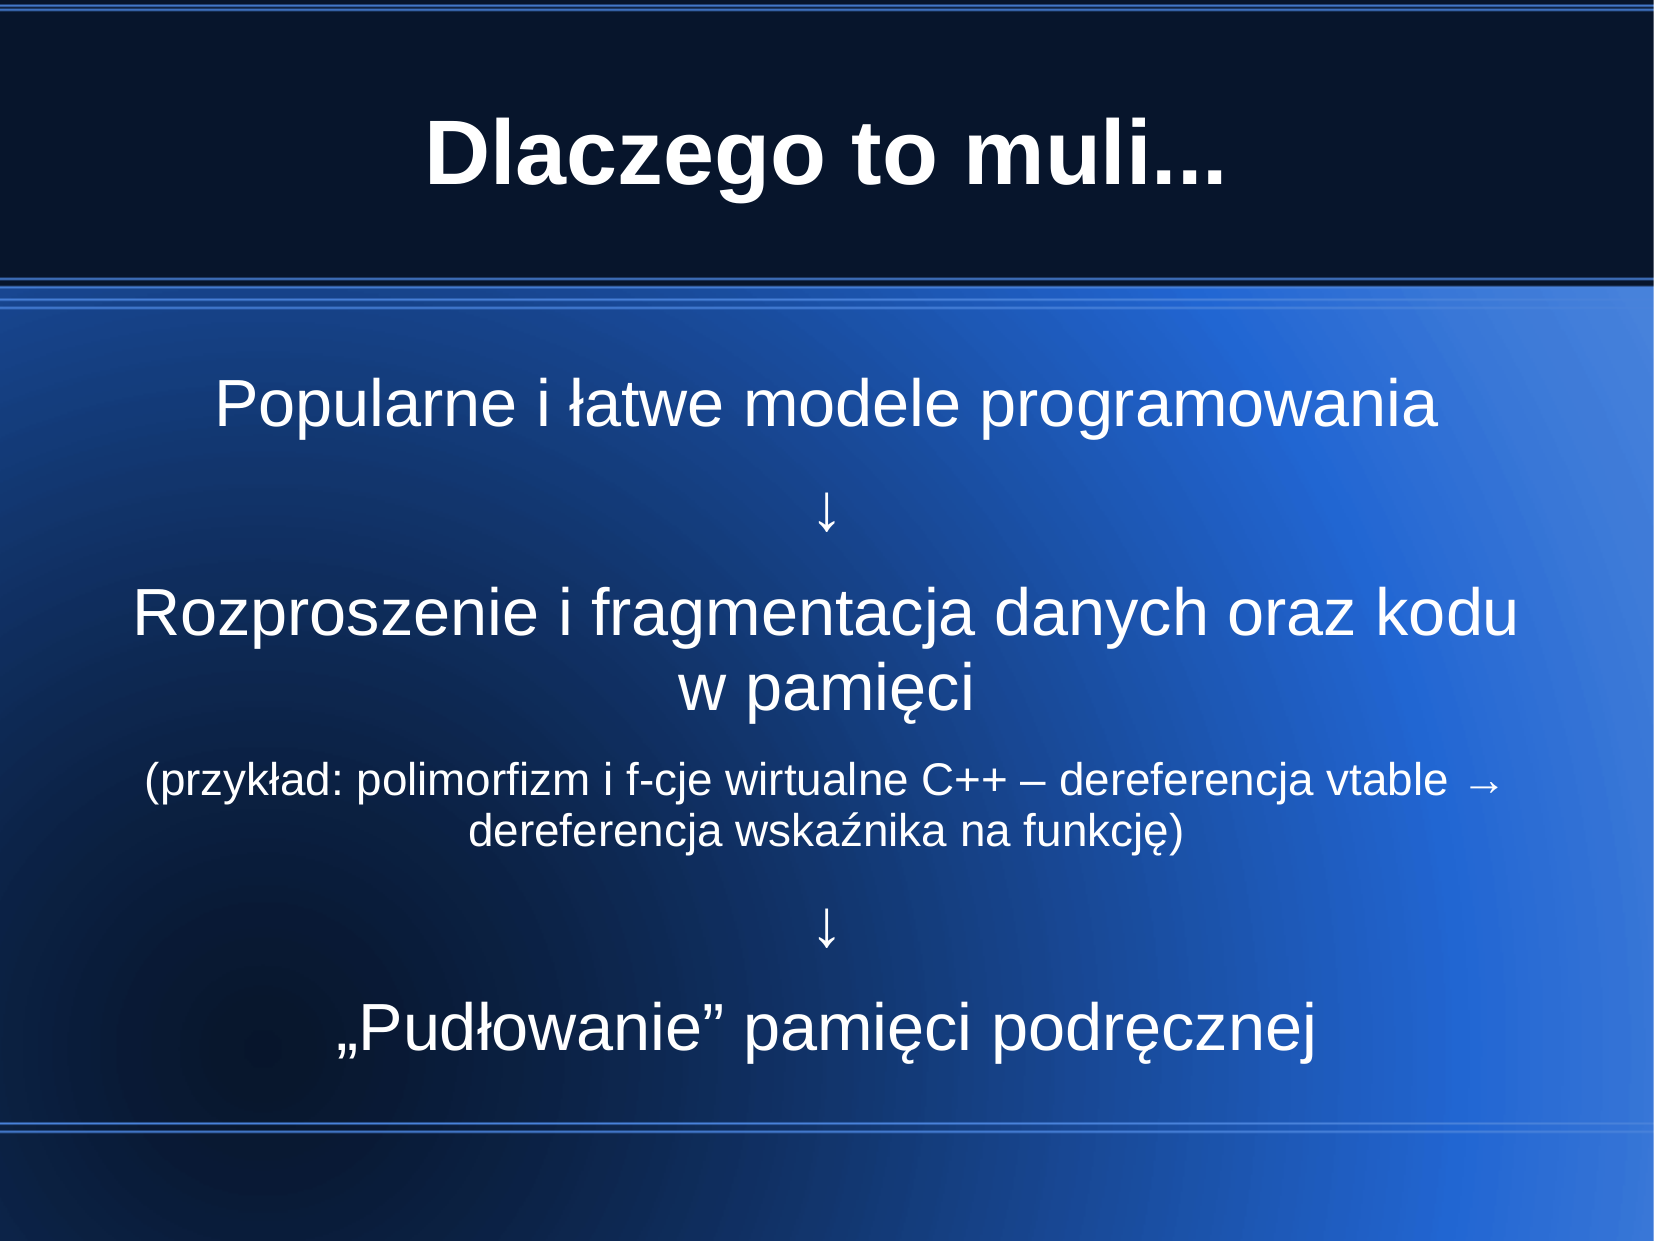

# Dlaczego to muli...
Popularne i łatwe modele programowania
↓
Rozproszenie i fragmentacja danych oraz kodu w pamięci
(przykład: polimorfizm i f-cje wirtualne C++ – dereferencja vtable → dereferencja wskaźnika na funkcję)
↓
„Pudłowanie” pamięci podręcznej